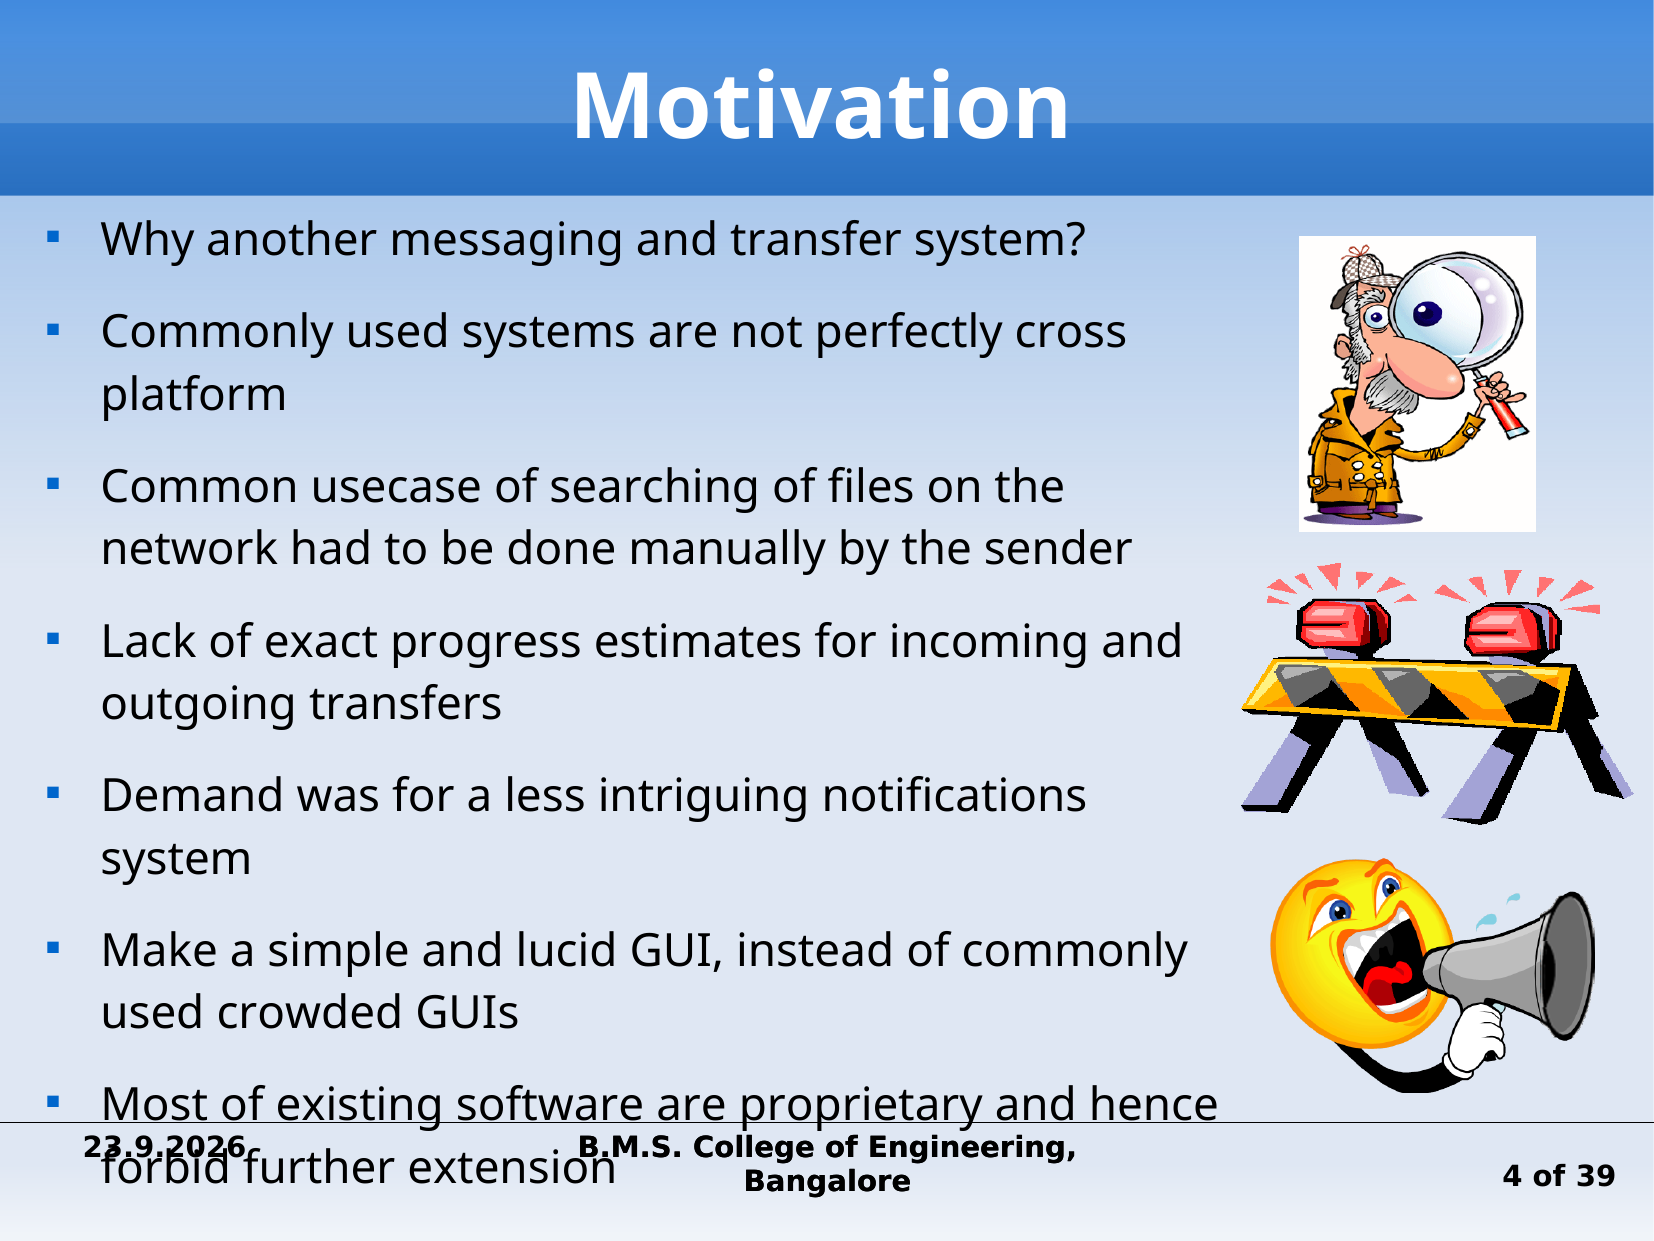

# Motivation
Why another messaging and transfer system?
Commonly used systems are not perfectly cross platform
Common usecase of searching of files on the network had to be done manually by the sender
Lack of exact progress estimates for incoming and outgoing transfers
Demand was for a less intriguing notifications system
Make a simple and lucid GUI, instead of commonly used crowded GUIs
Most of existing software are proprietary and hence forbid further extension